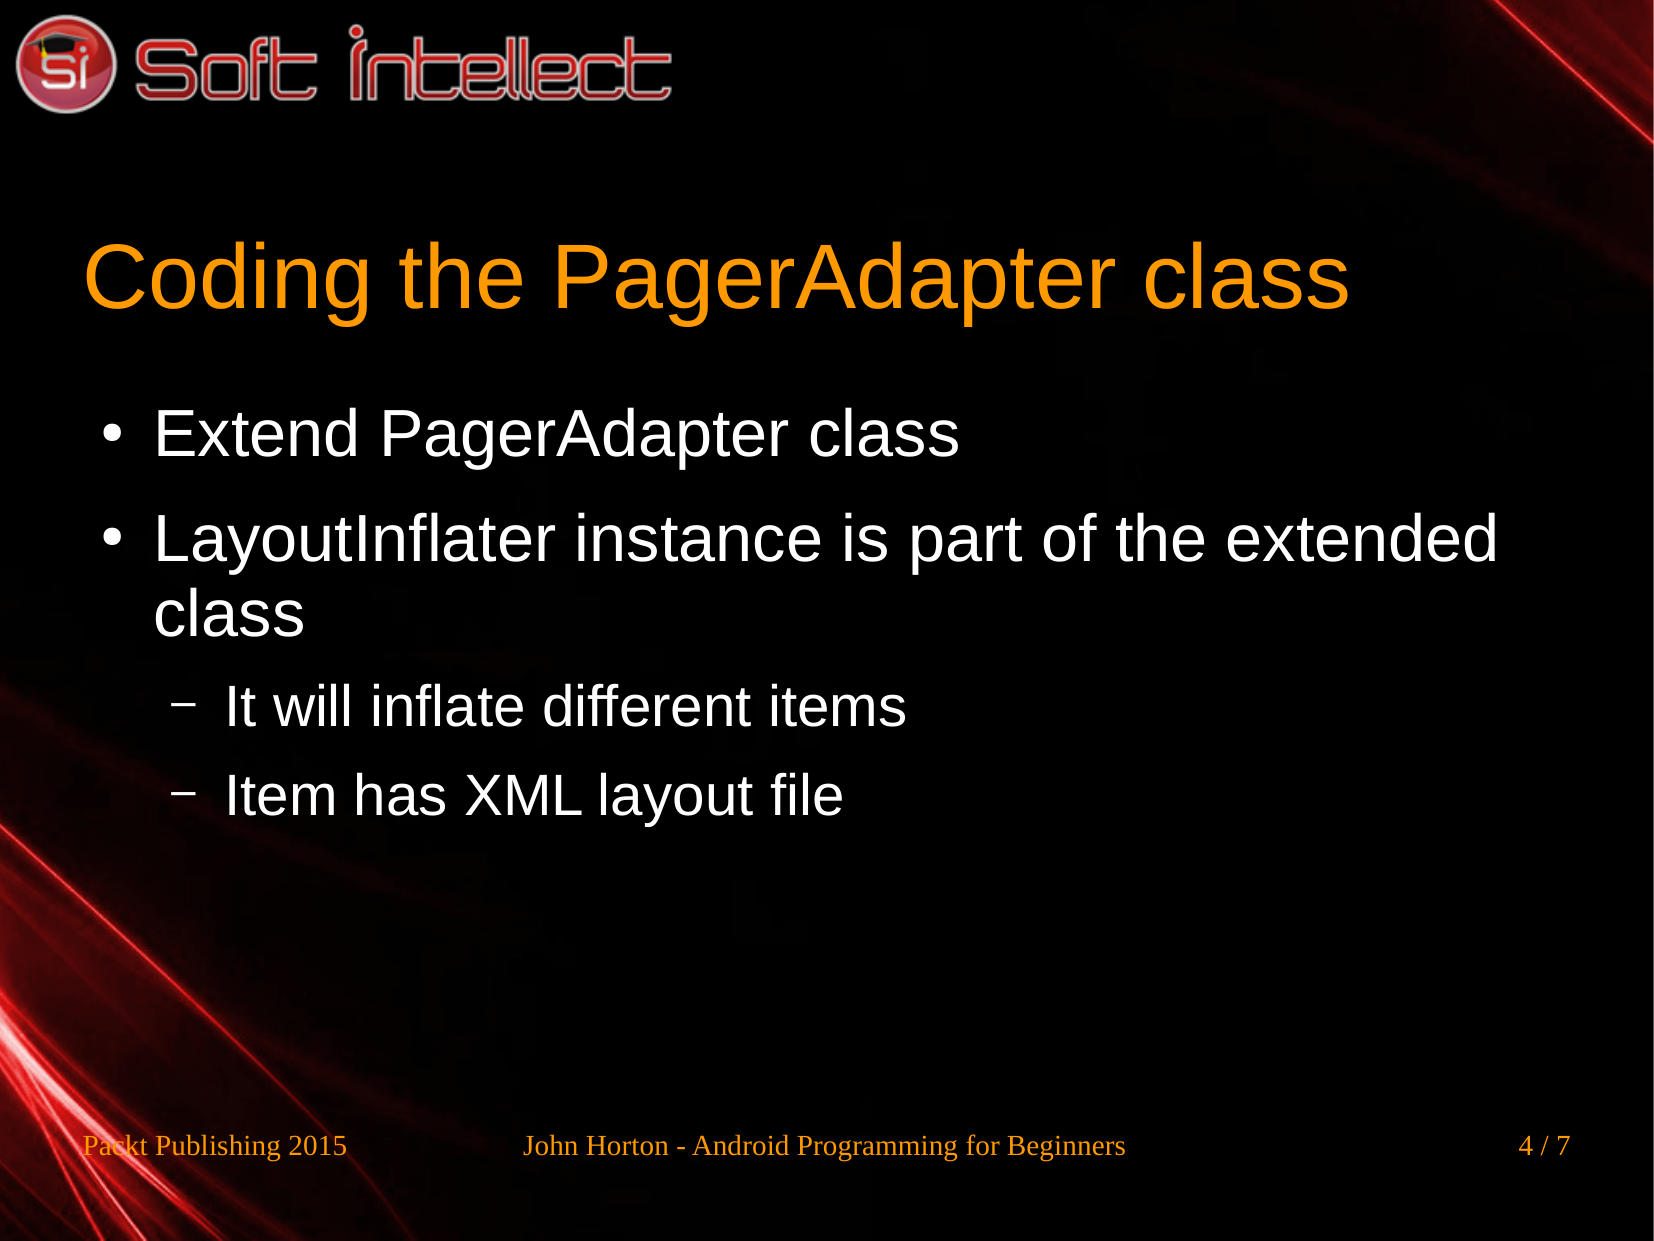

# Coding the PagerAdapter class
Extend PagerAdapter class
LayoutInflater instance is part of the extended class
It will inflate different items
Item has XML layout file
Packt Publishing 2015
John Horton - Android Programming for Beginners
4